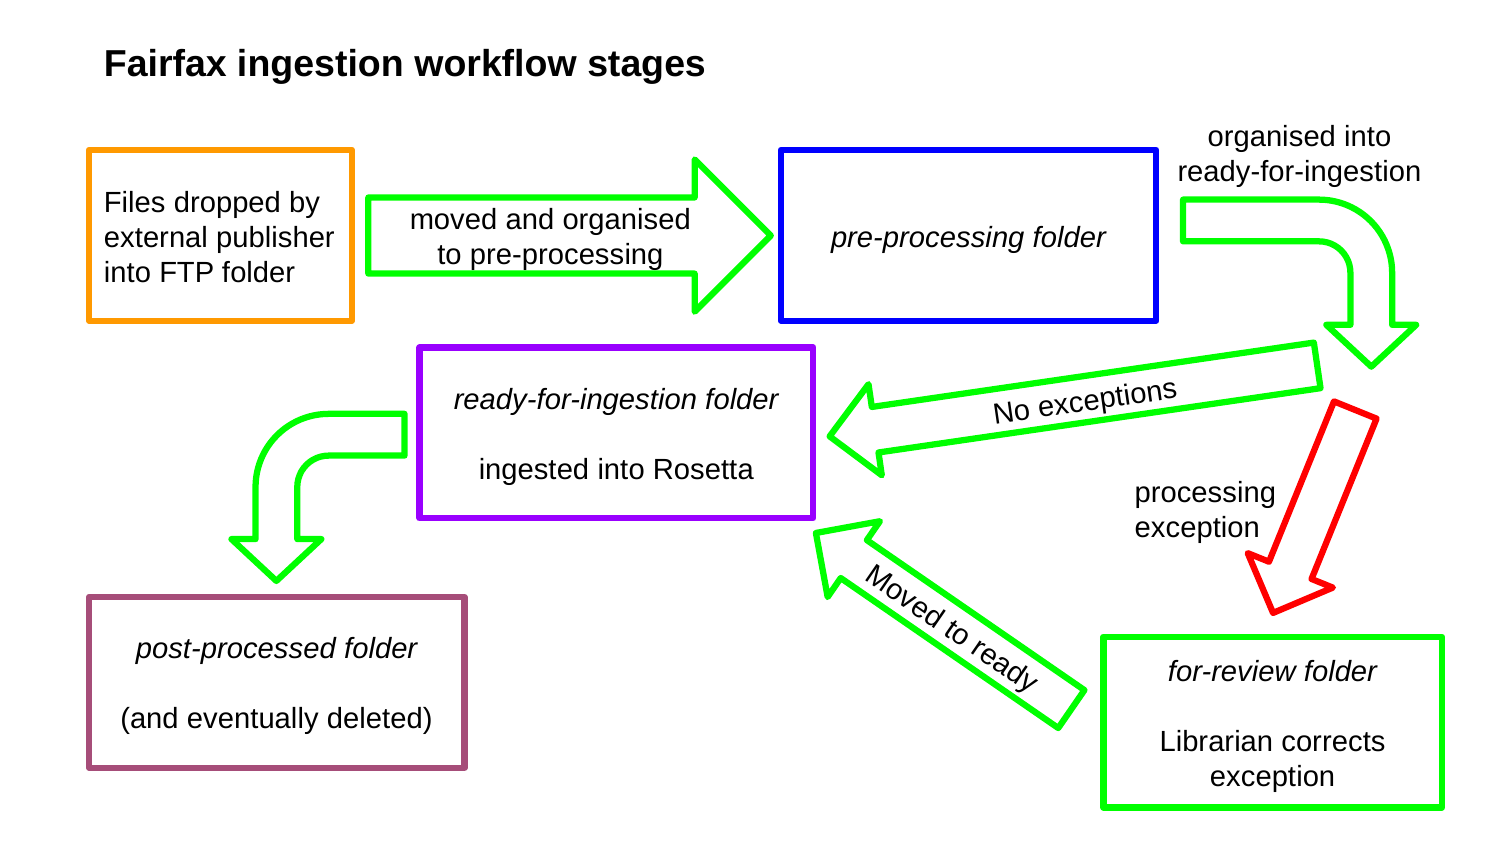

Fairfax ingestion workflow stages
organised into
ready-for-ingestion
Files dropped by external publisher into FTP folder
pre-processing folder
moved and organised
to pre-processing
ready-for-ingestion folder
ingested into Rosetta
No exceptions
processing exception
Moved to ready
post-processed folder
(and eventually deleted)
for-review folder
Librarian corrects exception